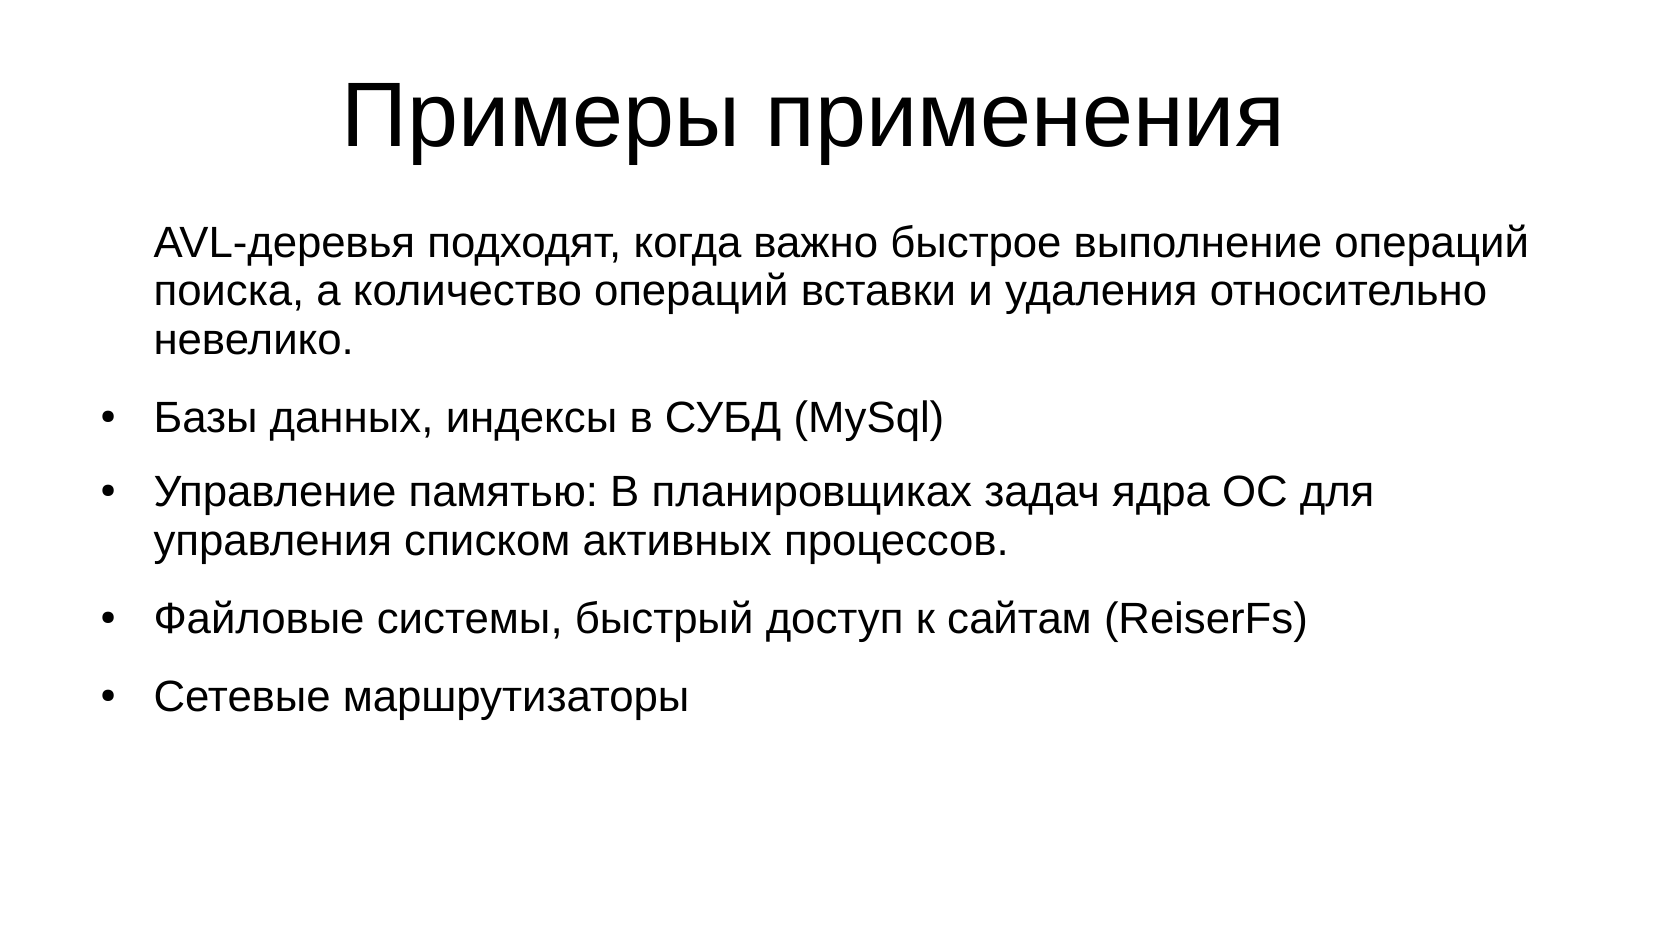

# Примеры применения
AVL-деревья подходят, когда важно быстрое выполнение операций поиска, а количество операций вставки и удаления относительно невелико.
Базы данных, индексы в СУБД (MySql)
Управление памятью: В планировщиках задач ядра ОС для управления списком активных процессов.
Файловые системы, быстрый доступ к сайтам (ReiserFs)
Сетевые маршрутизаторы